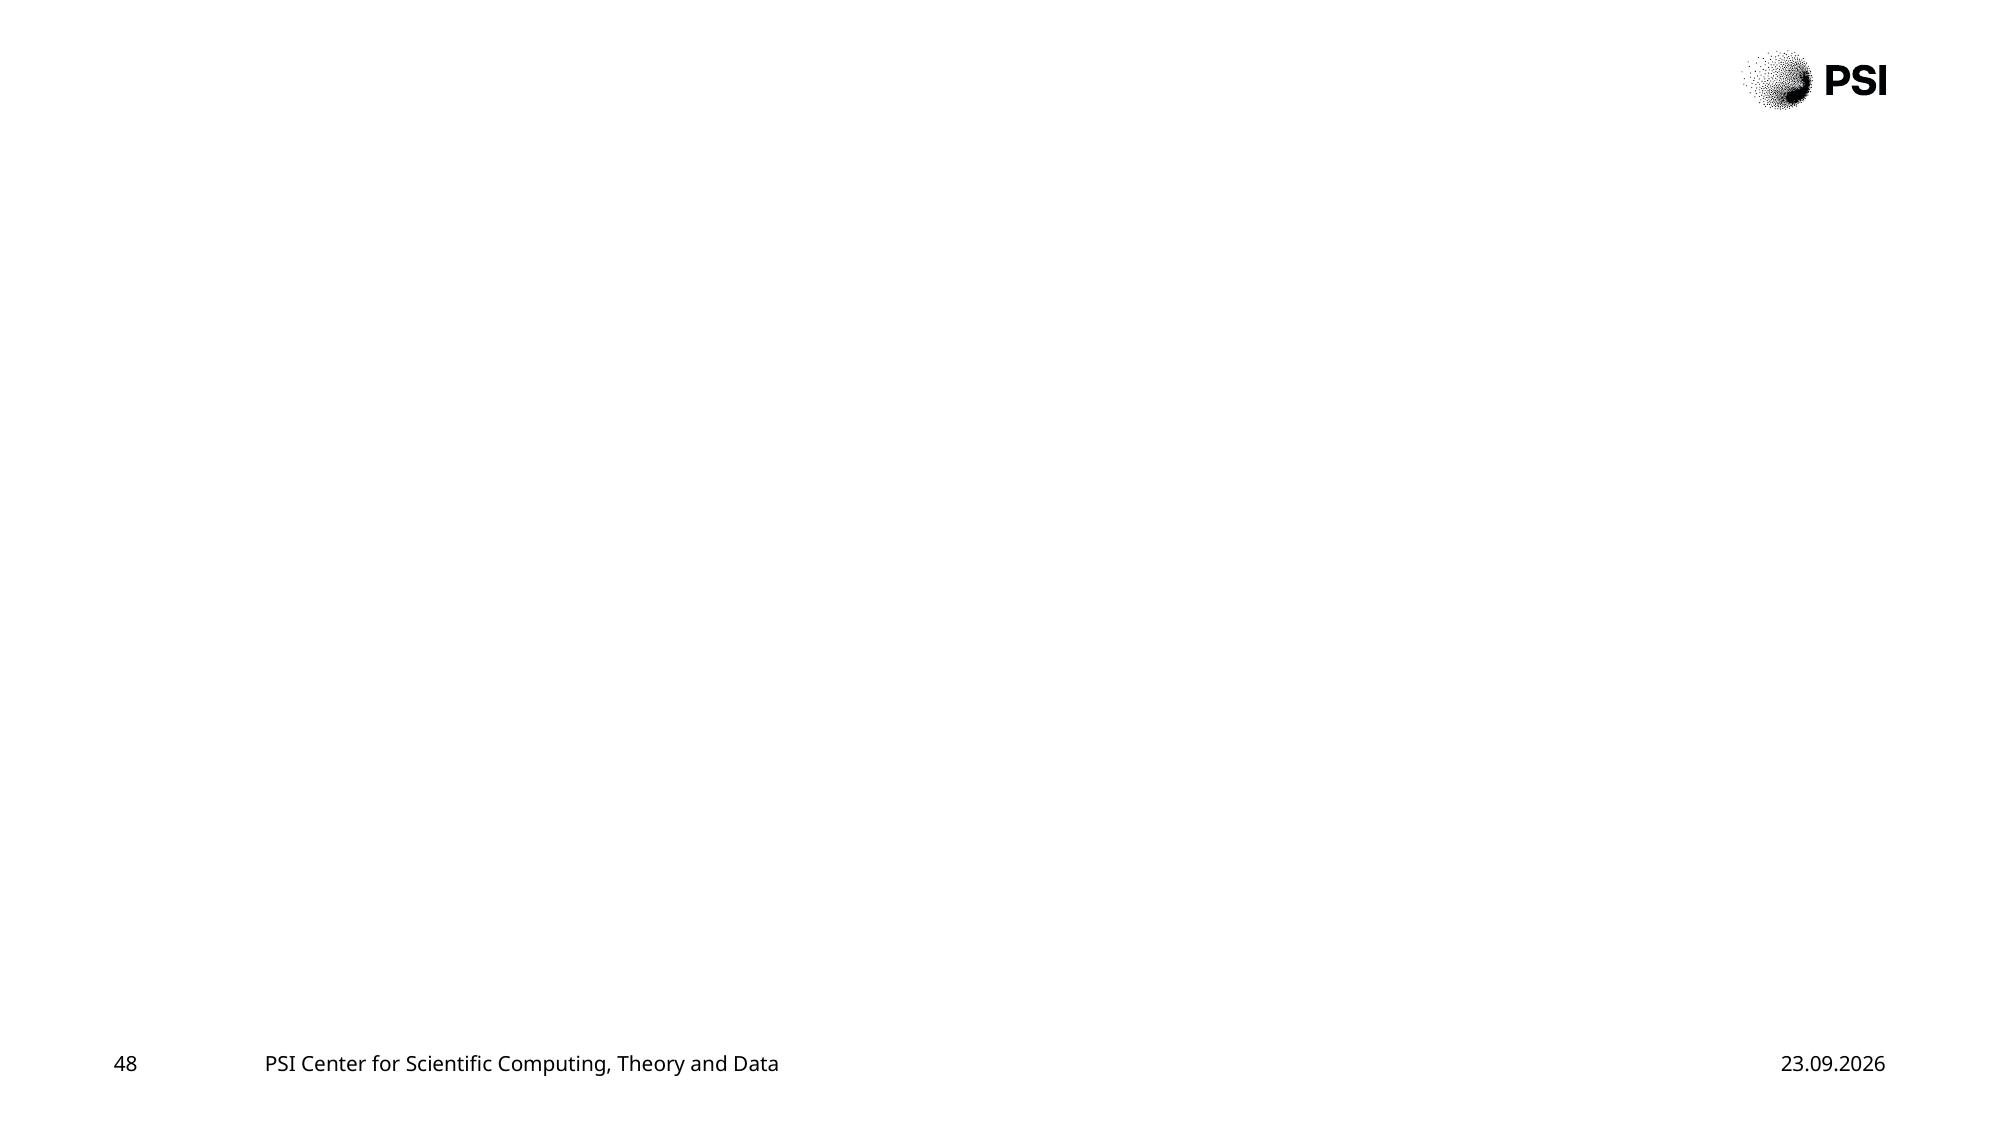

48
PSI Center for Scientific Computing, Theory and Data